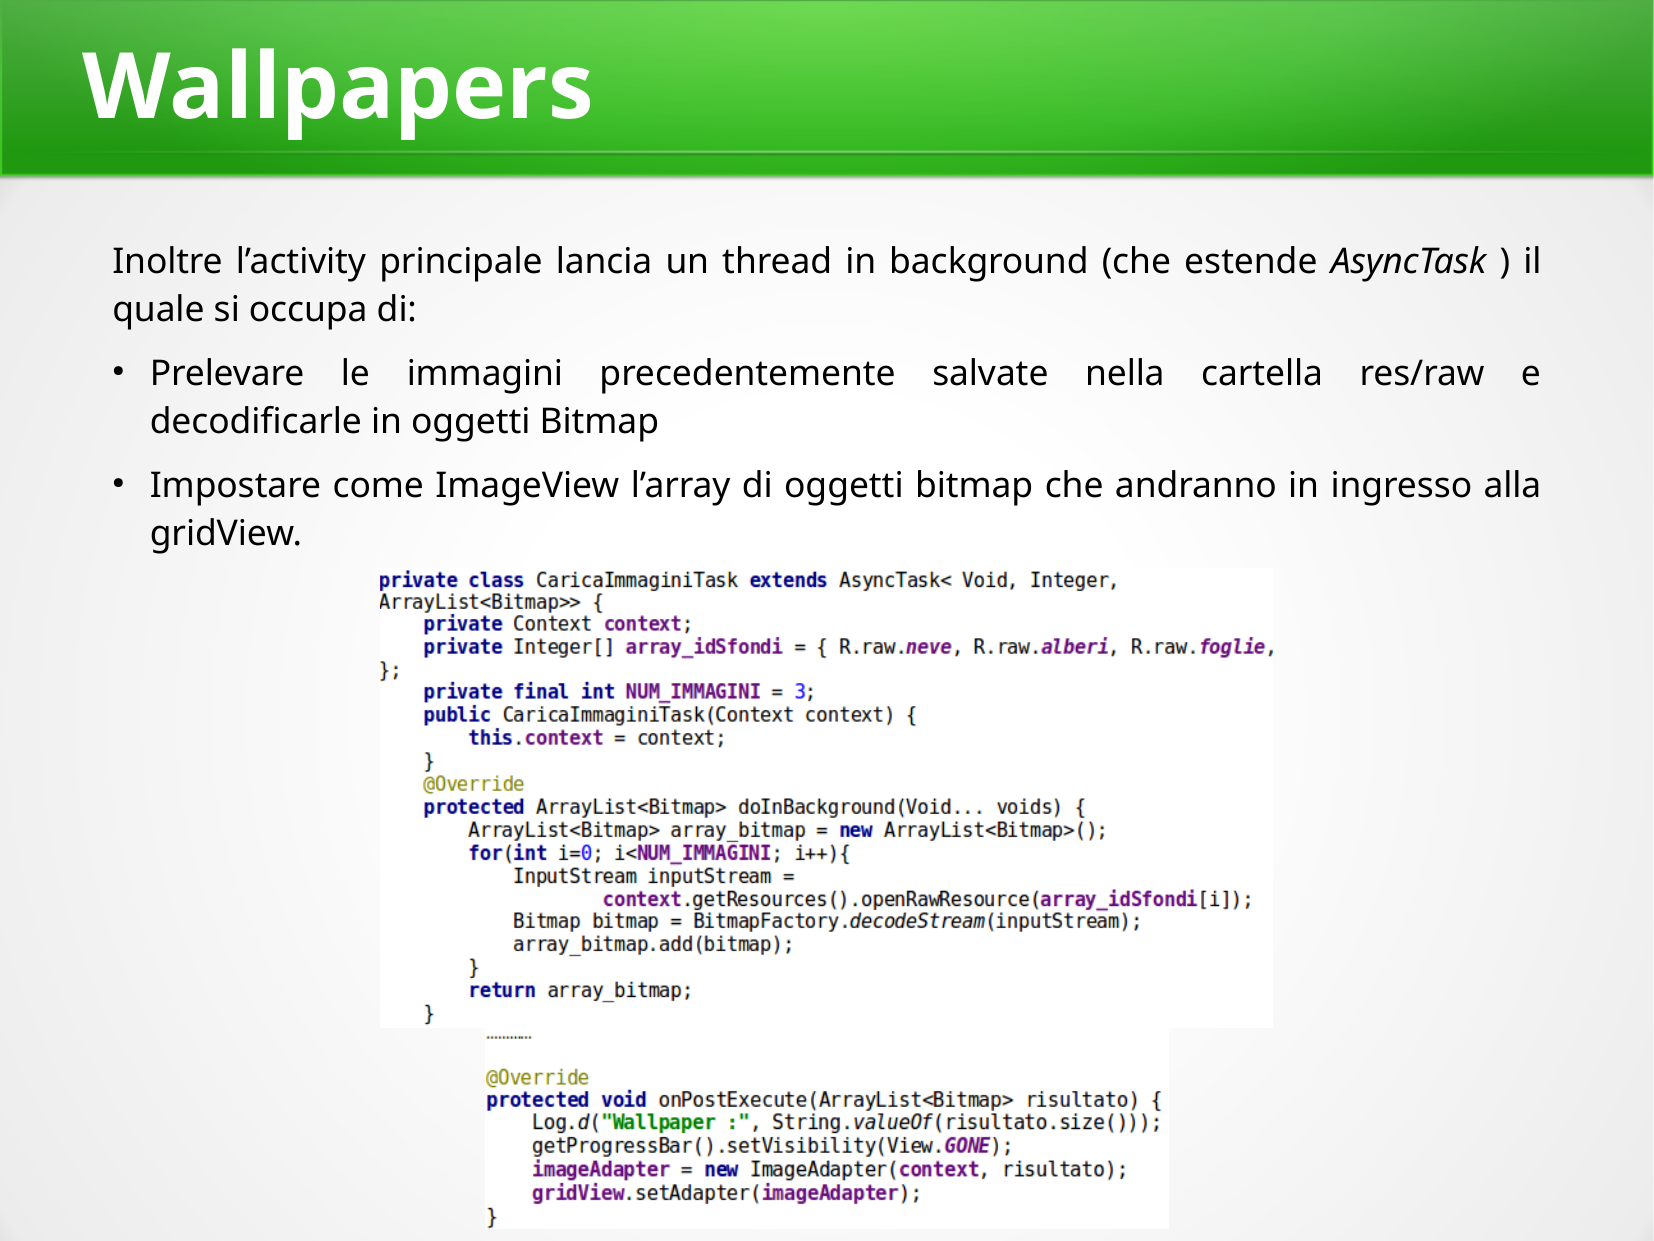

# Wallpapers
Inoltre l’activity principale lancia un thread in background (che estende AsyncTask ) il quale si occupa di:
Prelevare le immagini precedentemente salvate nella cartella res/raw e decodificarle in oggetti Bitmap
Impostare come ImageView l’array di oggetti bitmap che andranno in ingresso alla gridView.